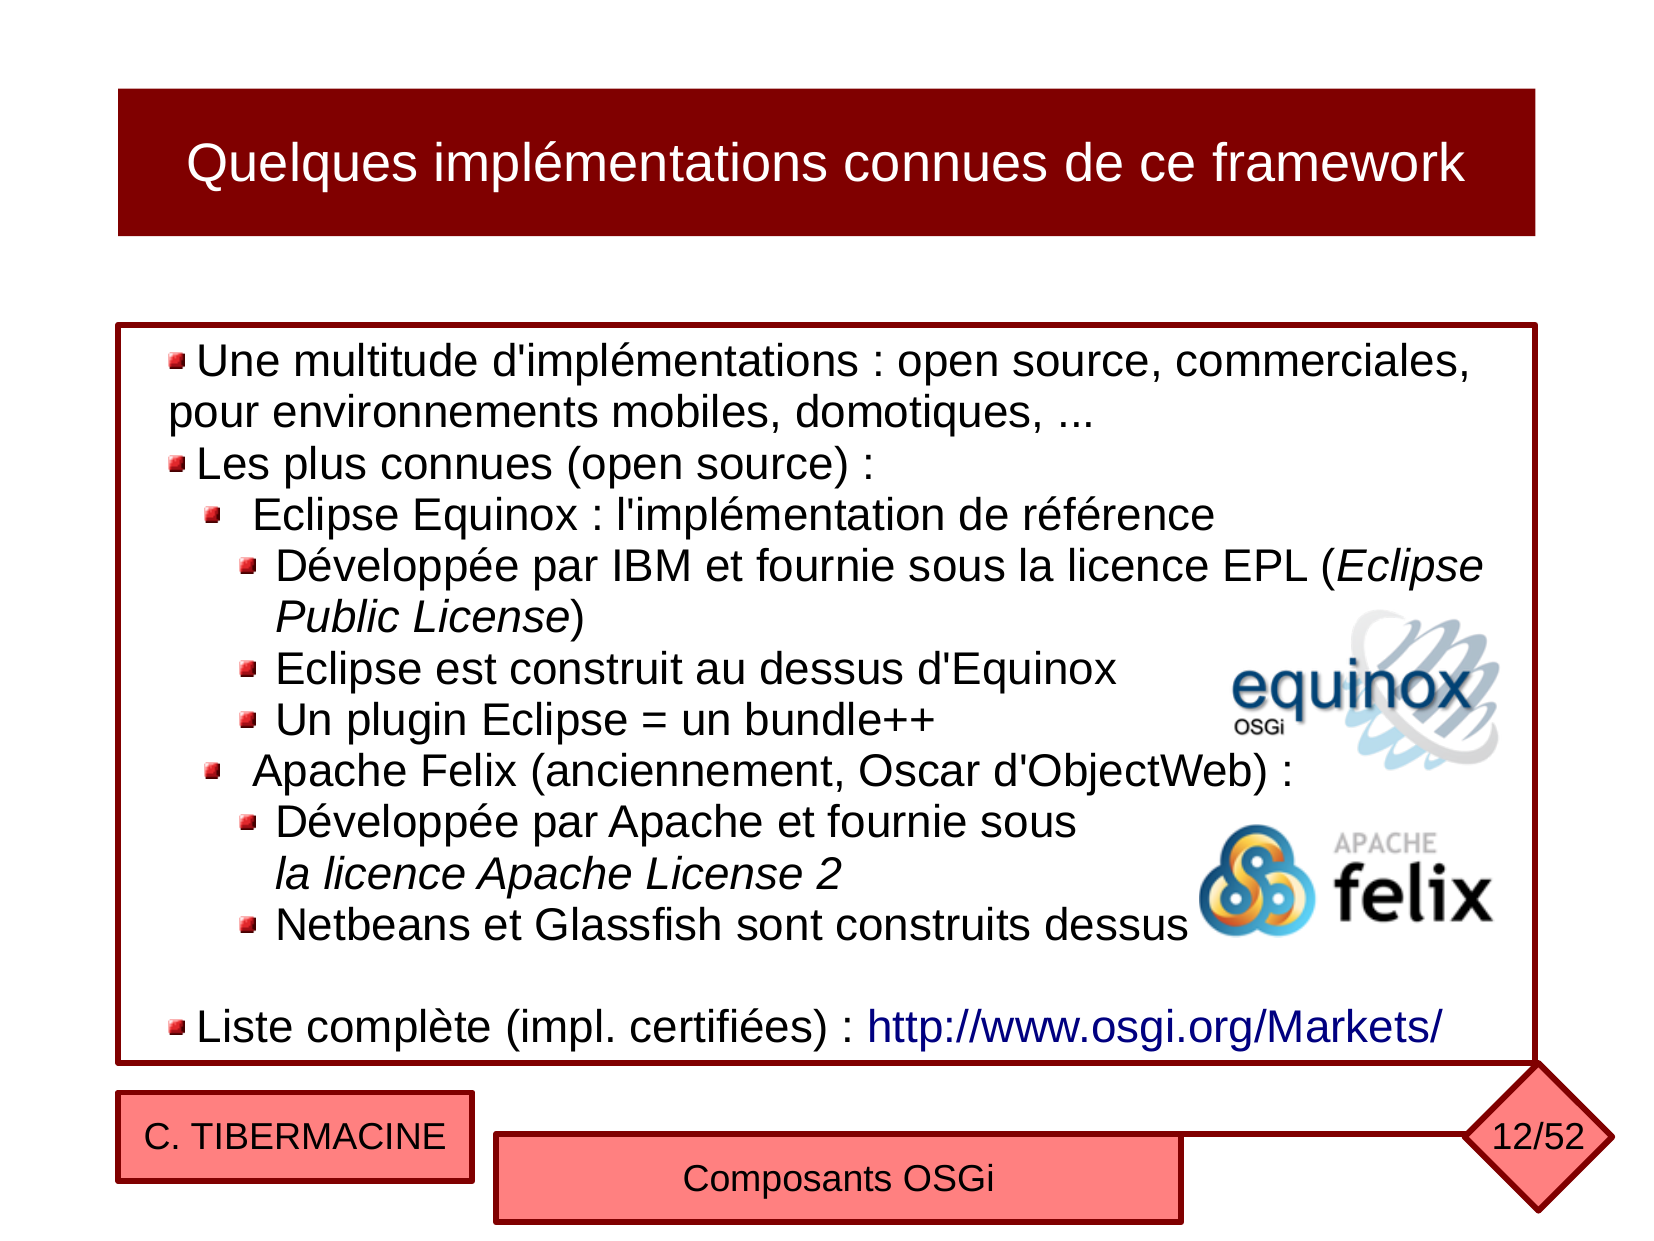

Quelques implémentations connues de ce framework
 Une multitude d'implémentations : open source, commerciales,
pour environnements mobiles, domotiques, ...
 Les plus connues (open source) :
 Eclipse Equinox : l'implémentation de référence
Développée par IBM et fournie sous la licence EPL (Eclipse
Public License)
Eclipse est construit au dessus d'Equinox
Un plugin Eclipse = un bundle++
 Apache Felix (anciennement, Oscar d'ObjectWeb) :
Développée par Apache et fournie sous
la licence Apache License 2
Netbeans et Glassfish sont construits dessus
 Liste complète (impl. certifiées) : http://www.osgi.org/Markets/
C. TIBERMACINE
Composants OSGi